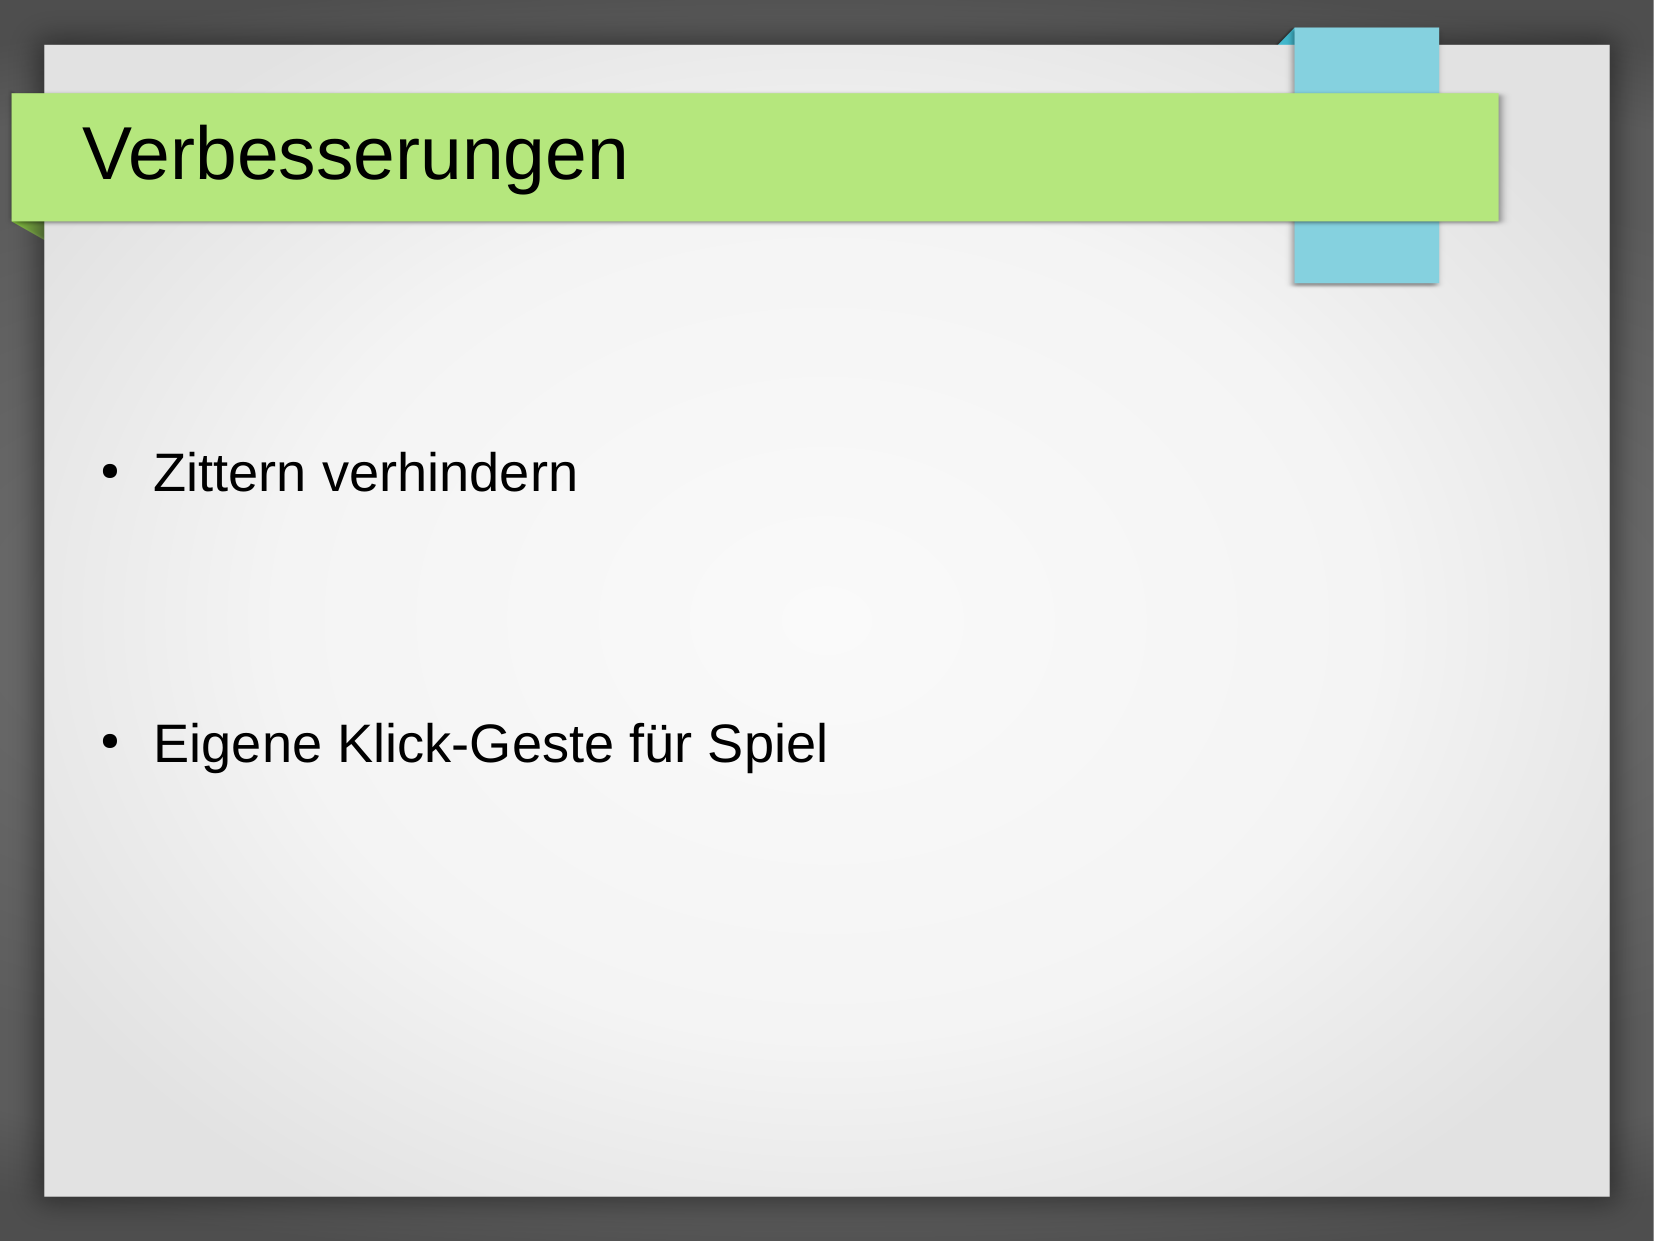

# Verbesserungen
Zittern verhindern
Eigene Klick-Geste für Spiel